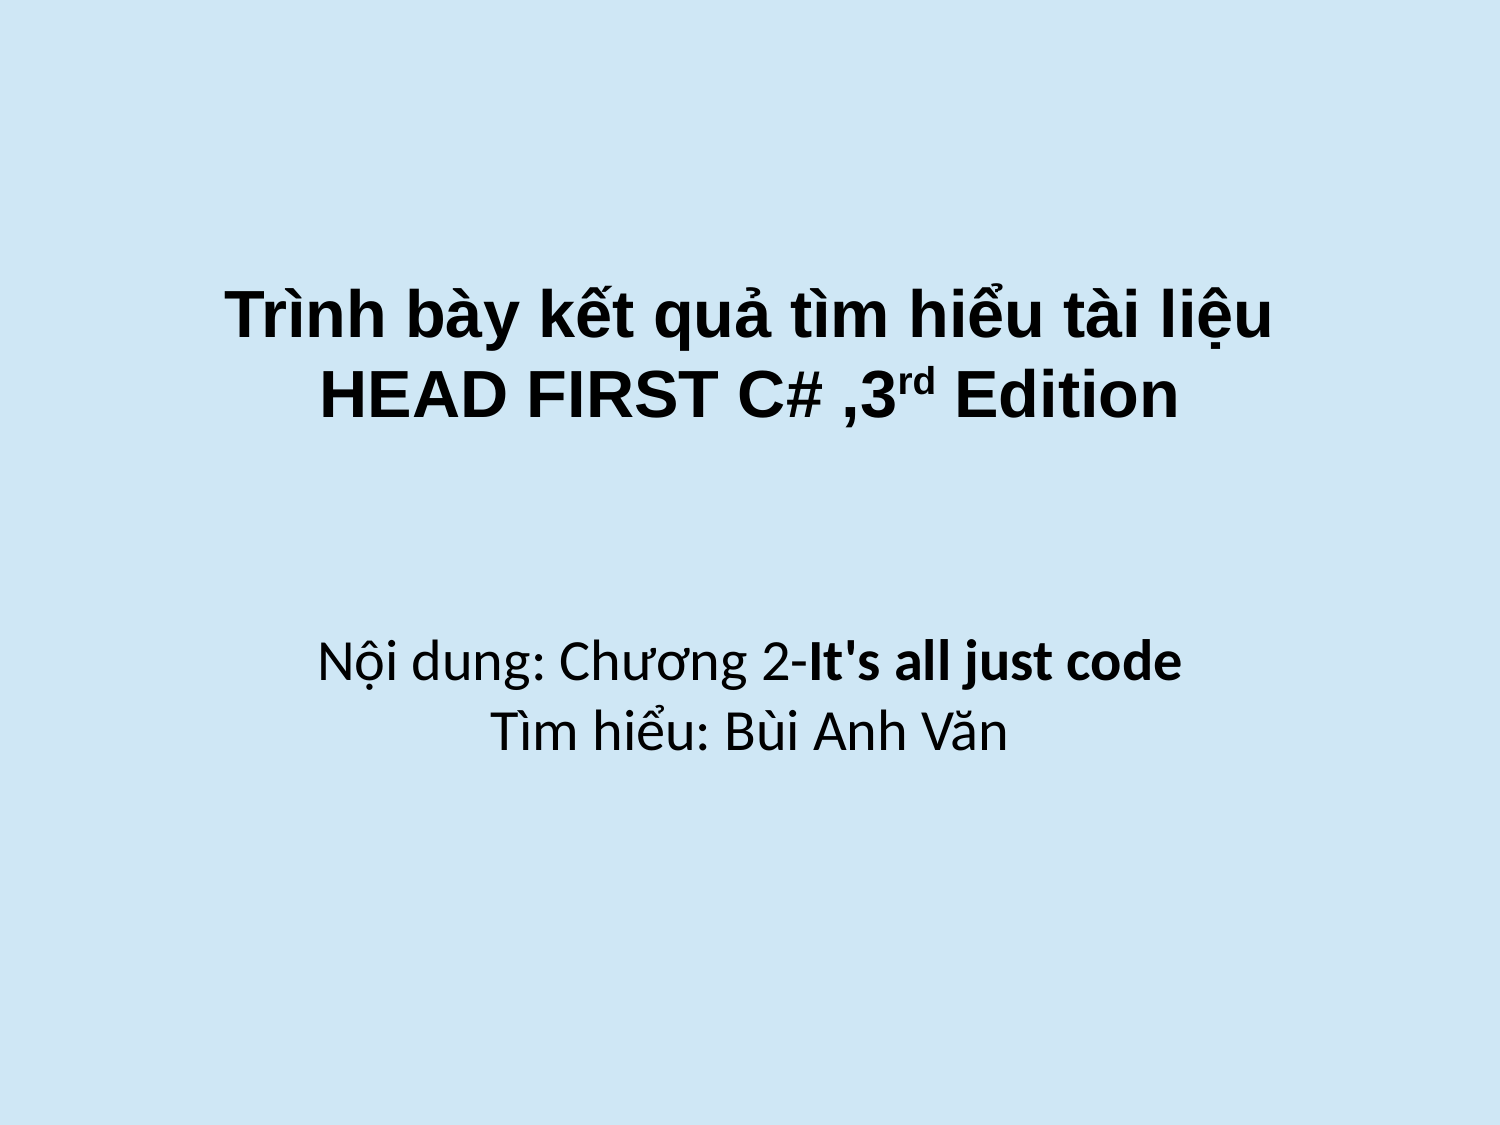

Trình bày kết quả tìm hiểu tài liệu
HEAD FIRST C# ,3rd Edition
# Nội dung: Chương 2-It's all just code Tìm hiểu: Bùi Anh Văn